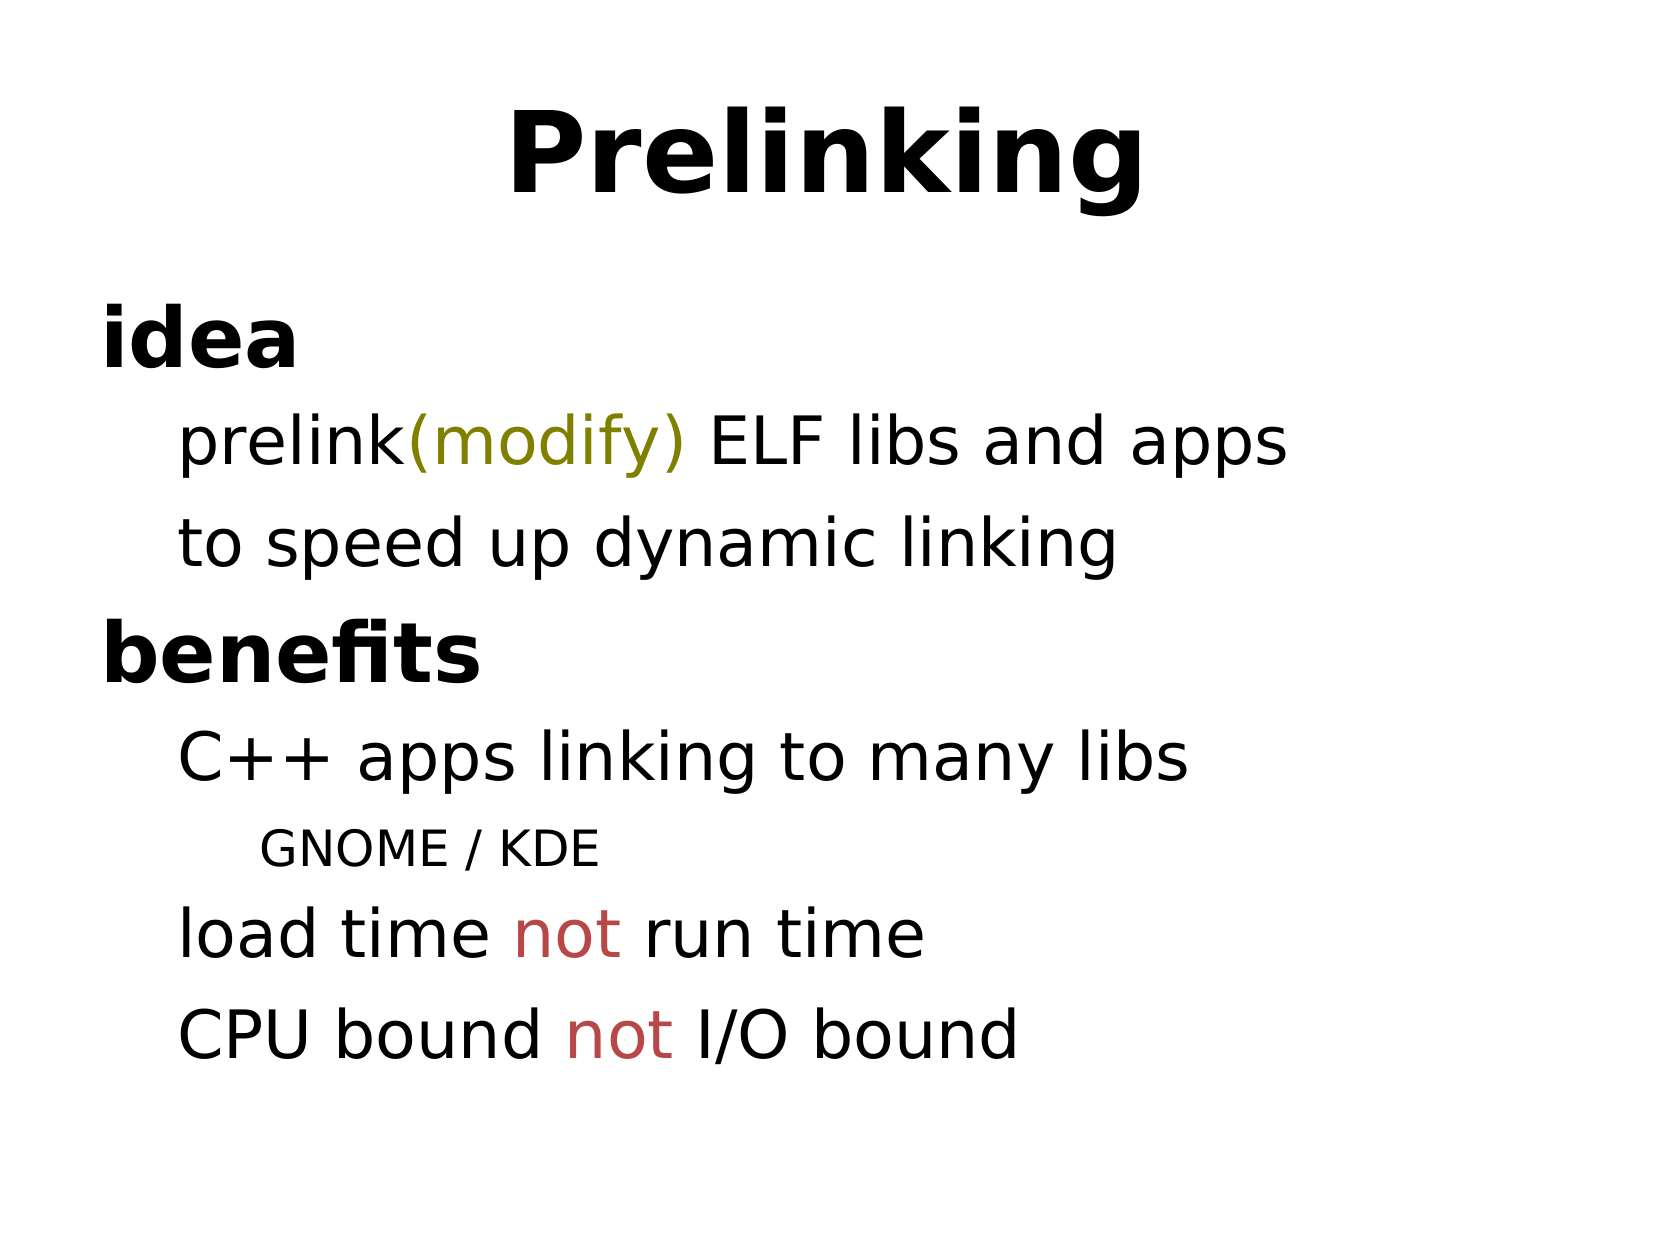

# Prelinking
idea
prelink(modify) ELF libs and apps
to speed up dynamic linking
benefits
C++ apps linking to many libs
GNOME / KDE
load time not run time
CPU bound not I/O bound